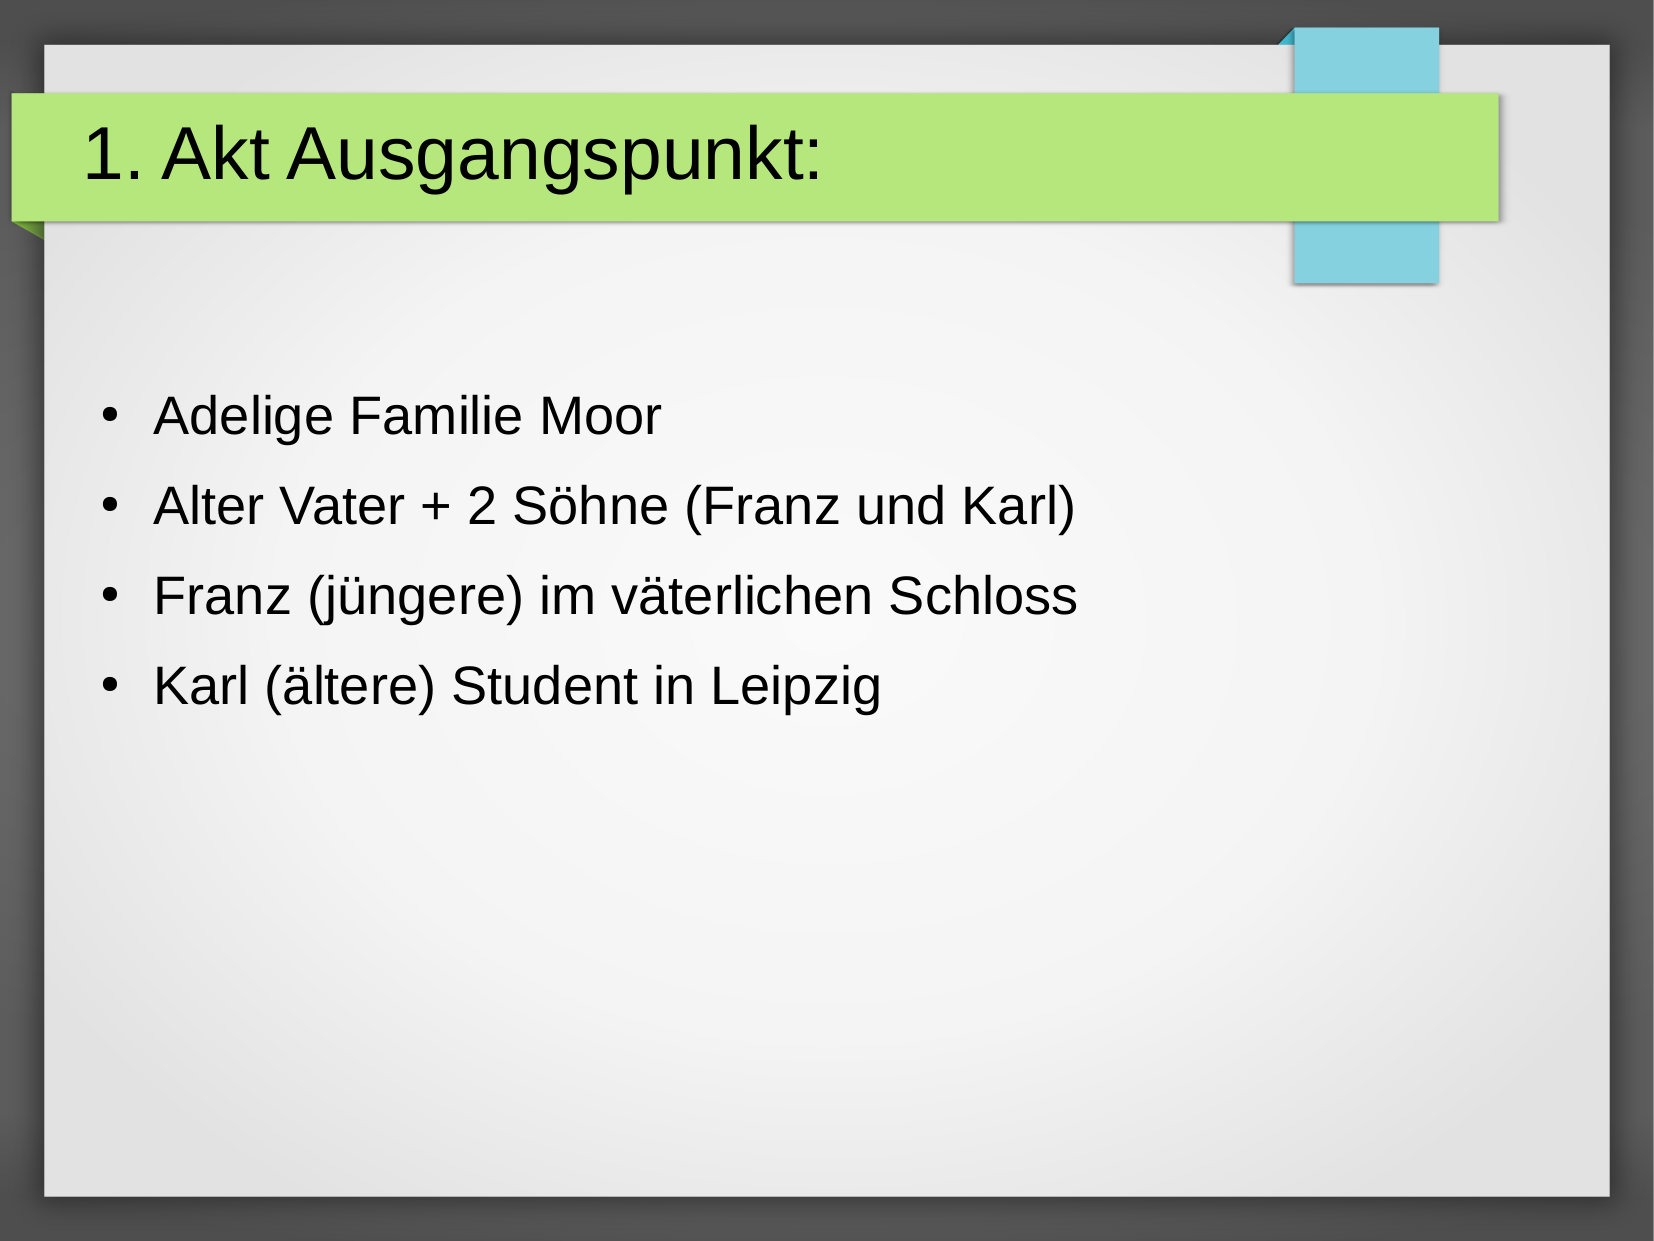

# 1. Akt Ausgangspunkt:
Adelige Familie Moor
Alter Vater + 2 Söhne (Franz und Karl)
Franz (jüngere) im väterlichen Schloss
Karl (ältere) Student in Leipzig